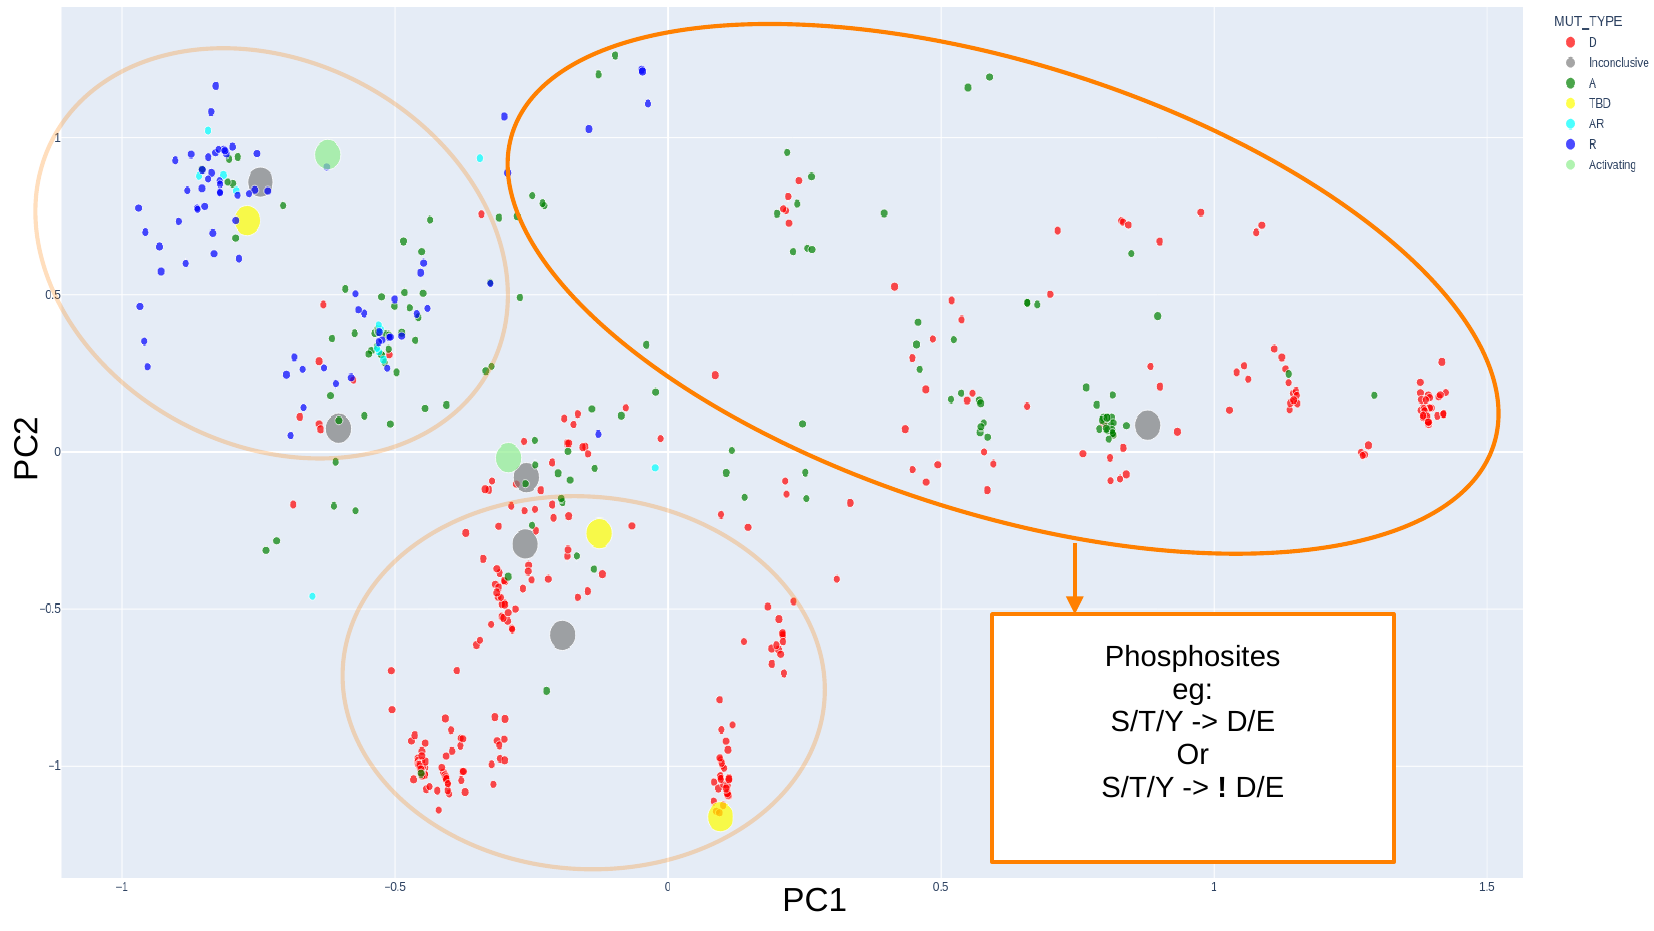

# PCA
PC2
Phosphosites
eg:
S/T/Y -> D/E
Or
S/T/Y -> ! D/E
PC1